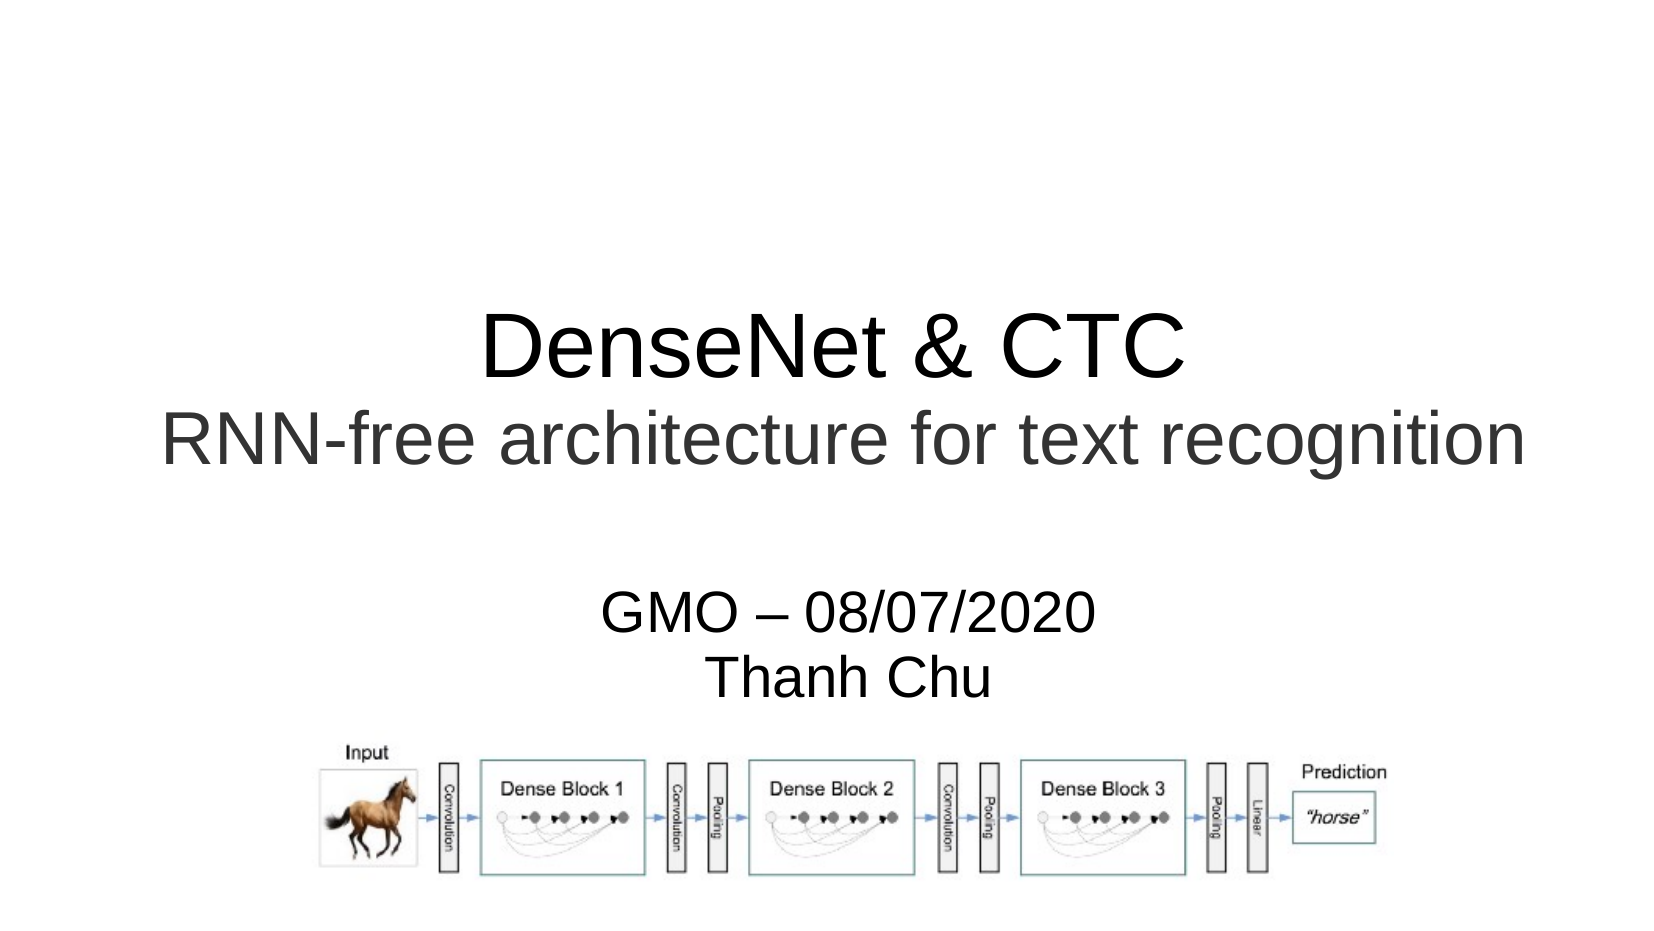

# DenseNet & CTC RNN-free architecture for text recognition
GMO – 08/07/2020
Thanh Chu